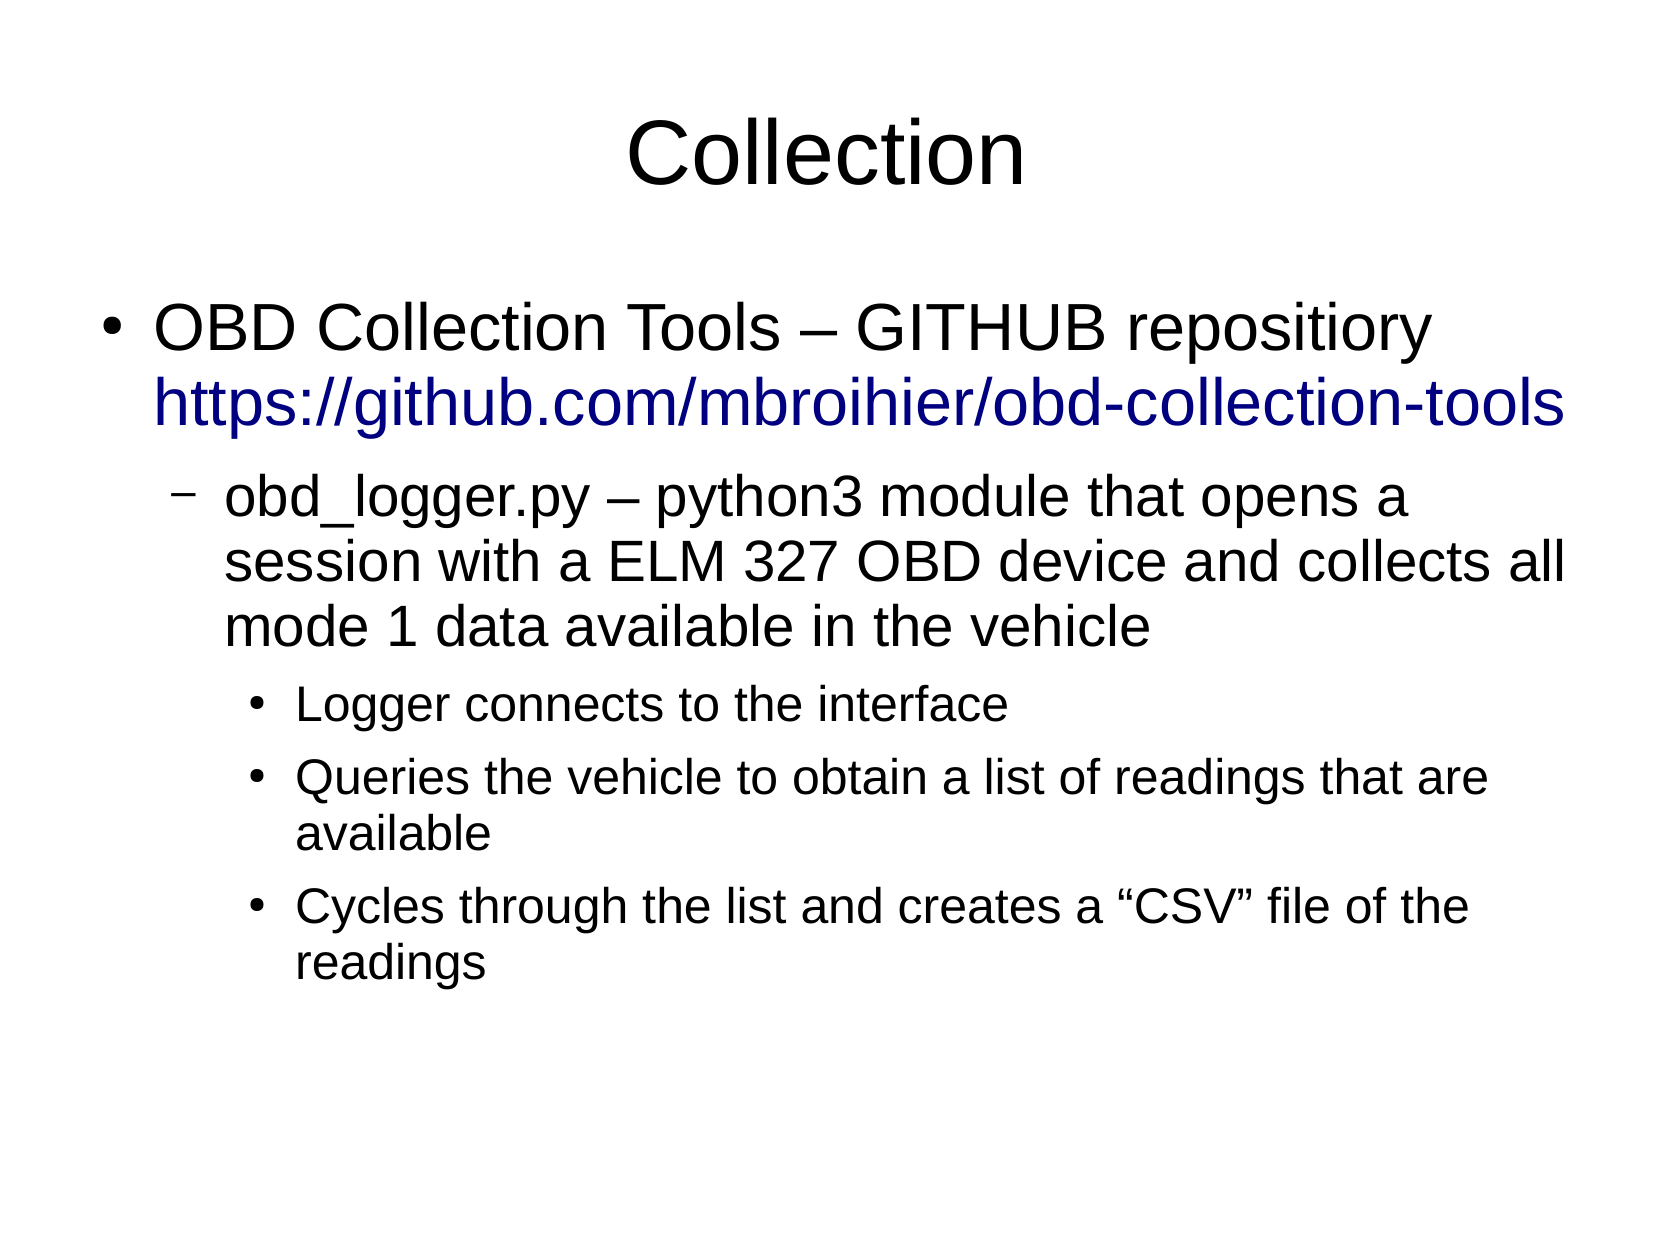

# Collection
OBD Collection Tools – GITHUB repositiory https://github.com/mbroihier/obd-collection-tools
obd_logger.py – python3 module that opens a session with a ELM 327 OBD device and collects all mode 1 data available in the vehicle
Logger connects to the interface
Queries the vehicle to obtain a list of readings that are available
Cycles through the list and creates a “CSV” file of the readings